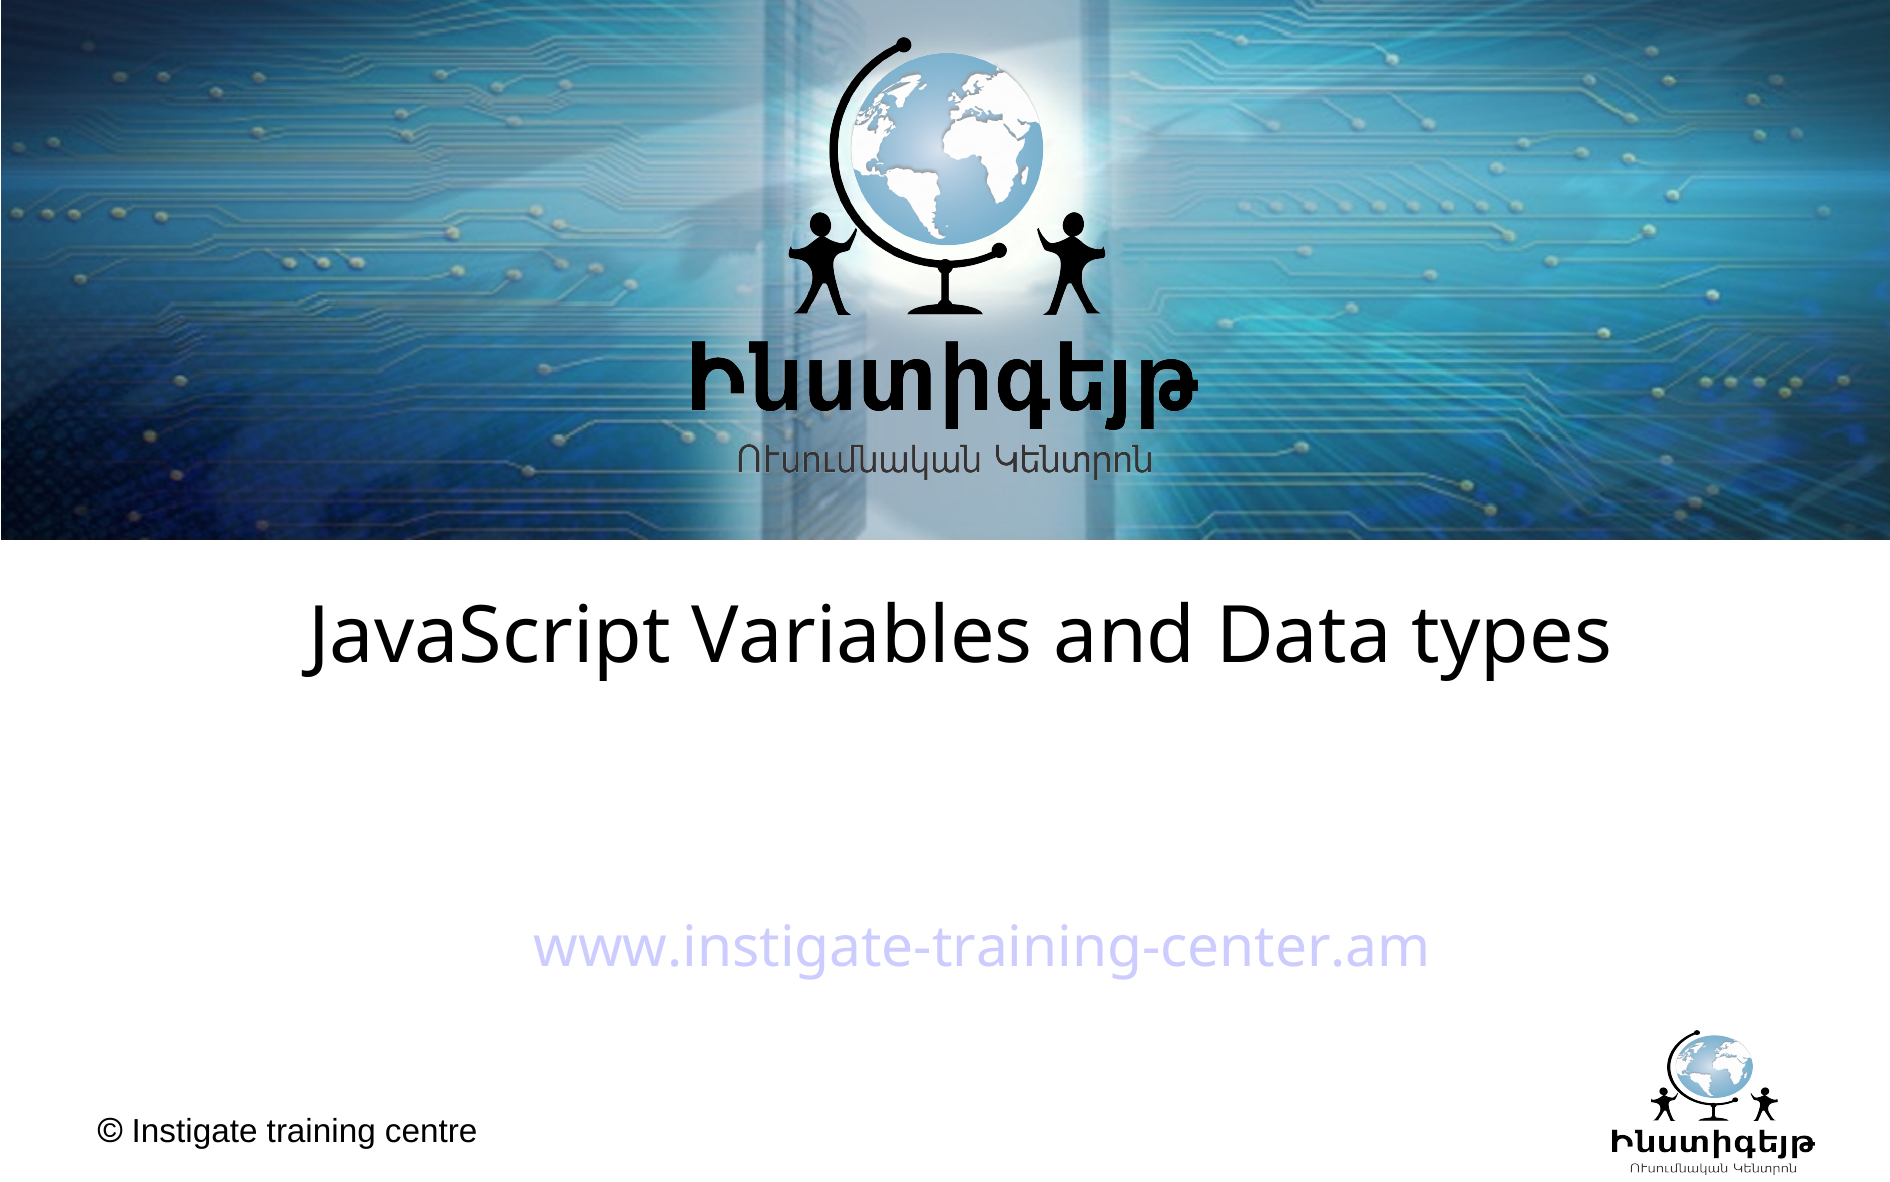

# JavaScript Variables and Data types
www.instigate-training-center.am